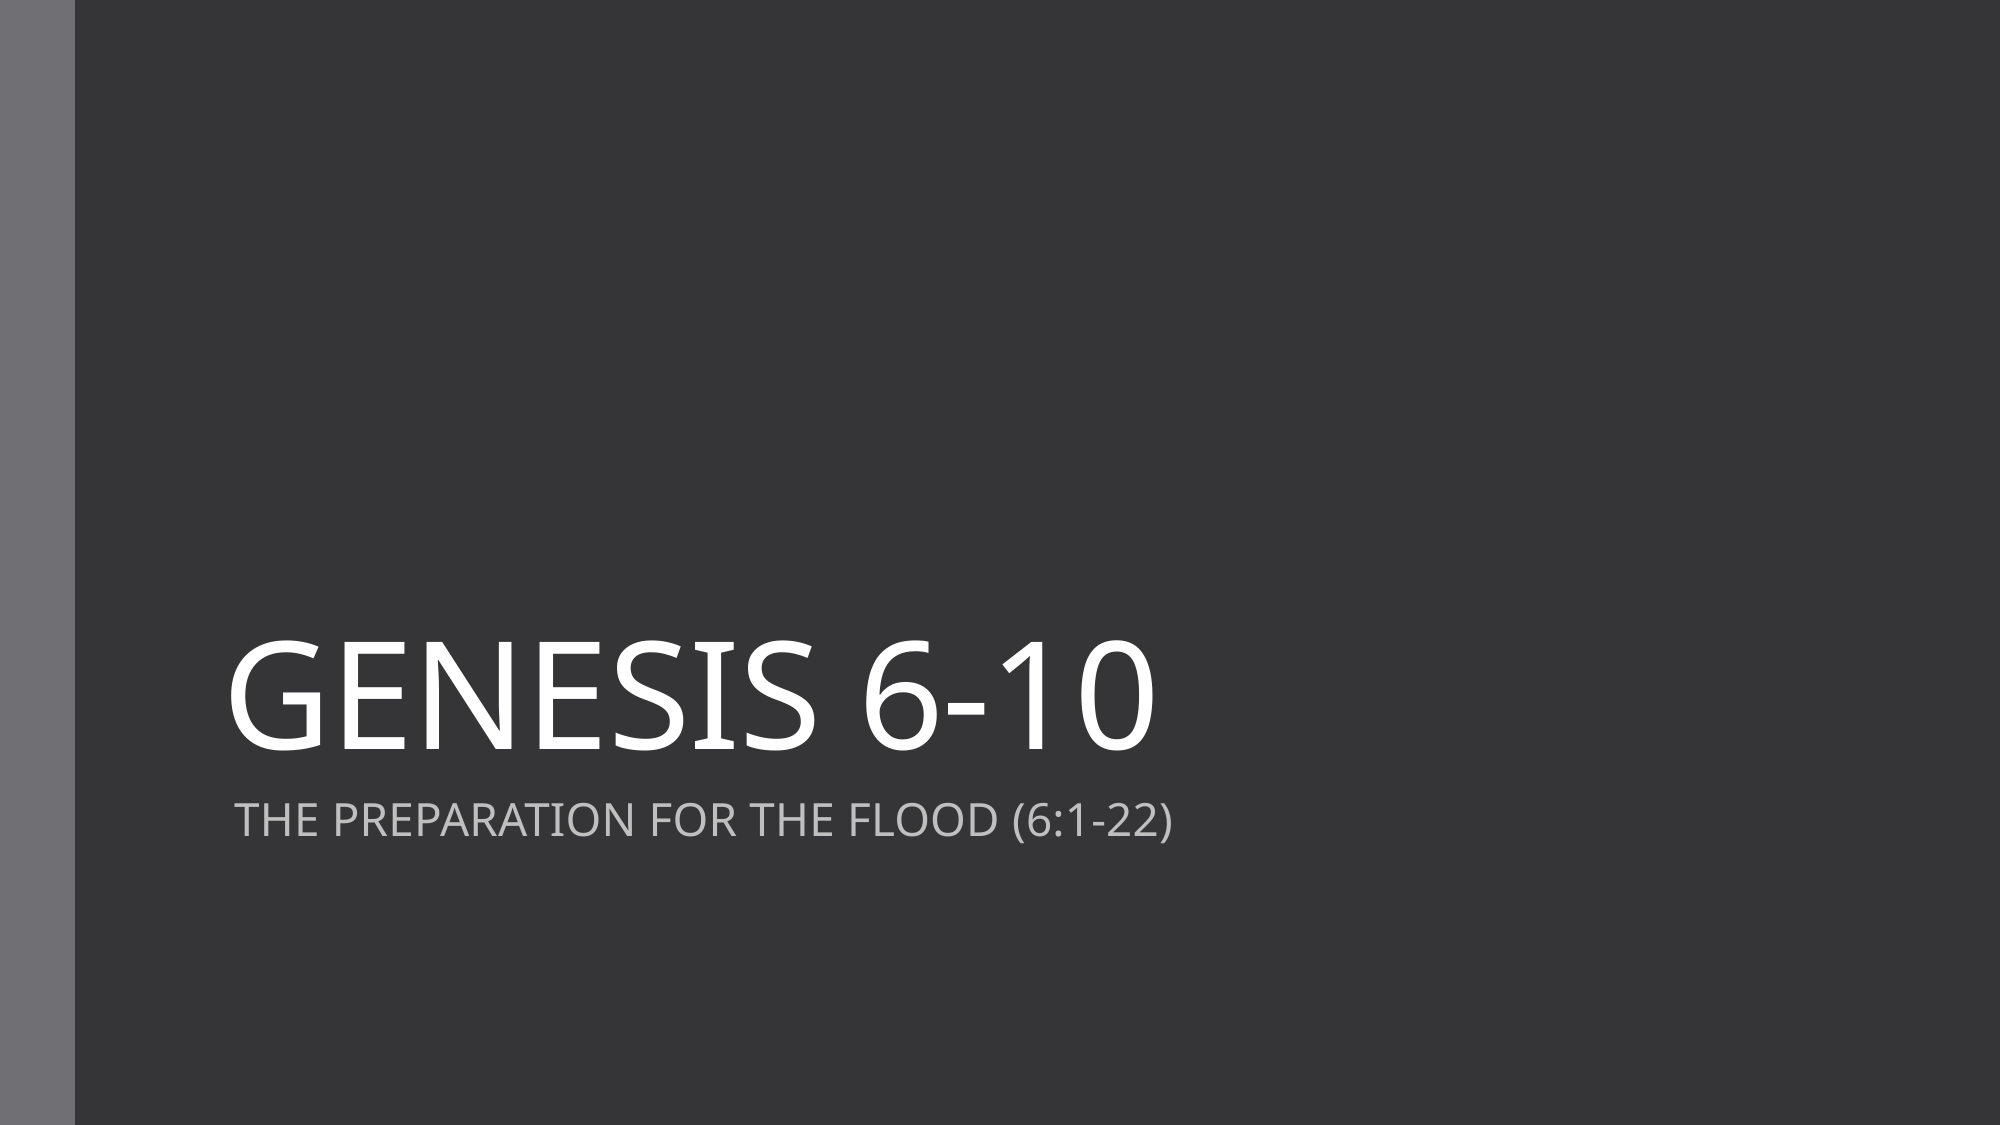

# GENESIS 6-10
 THE PREPARATION FOR THE FLOOD (6:1-22)